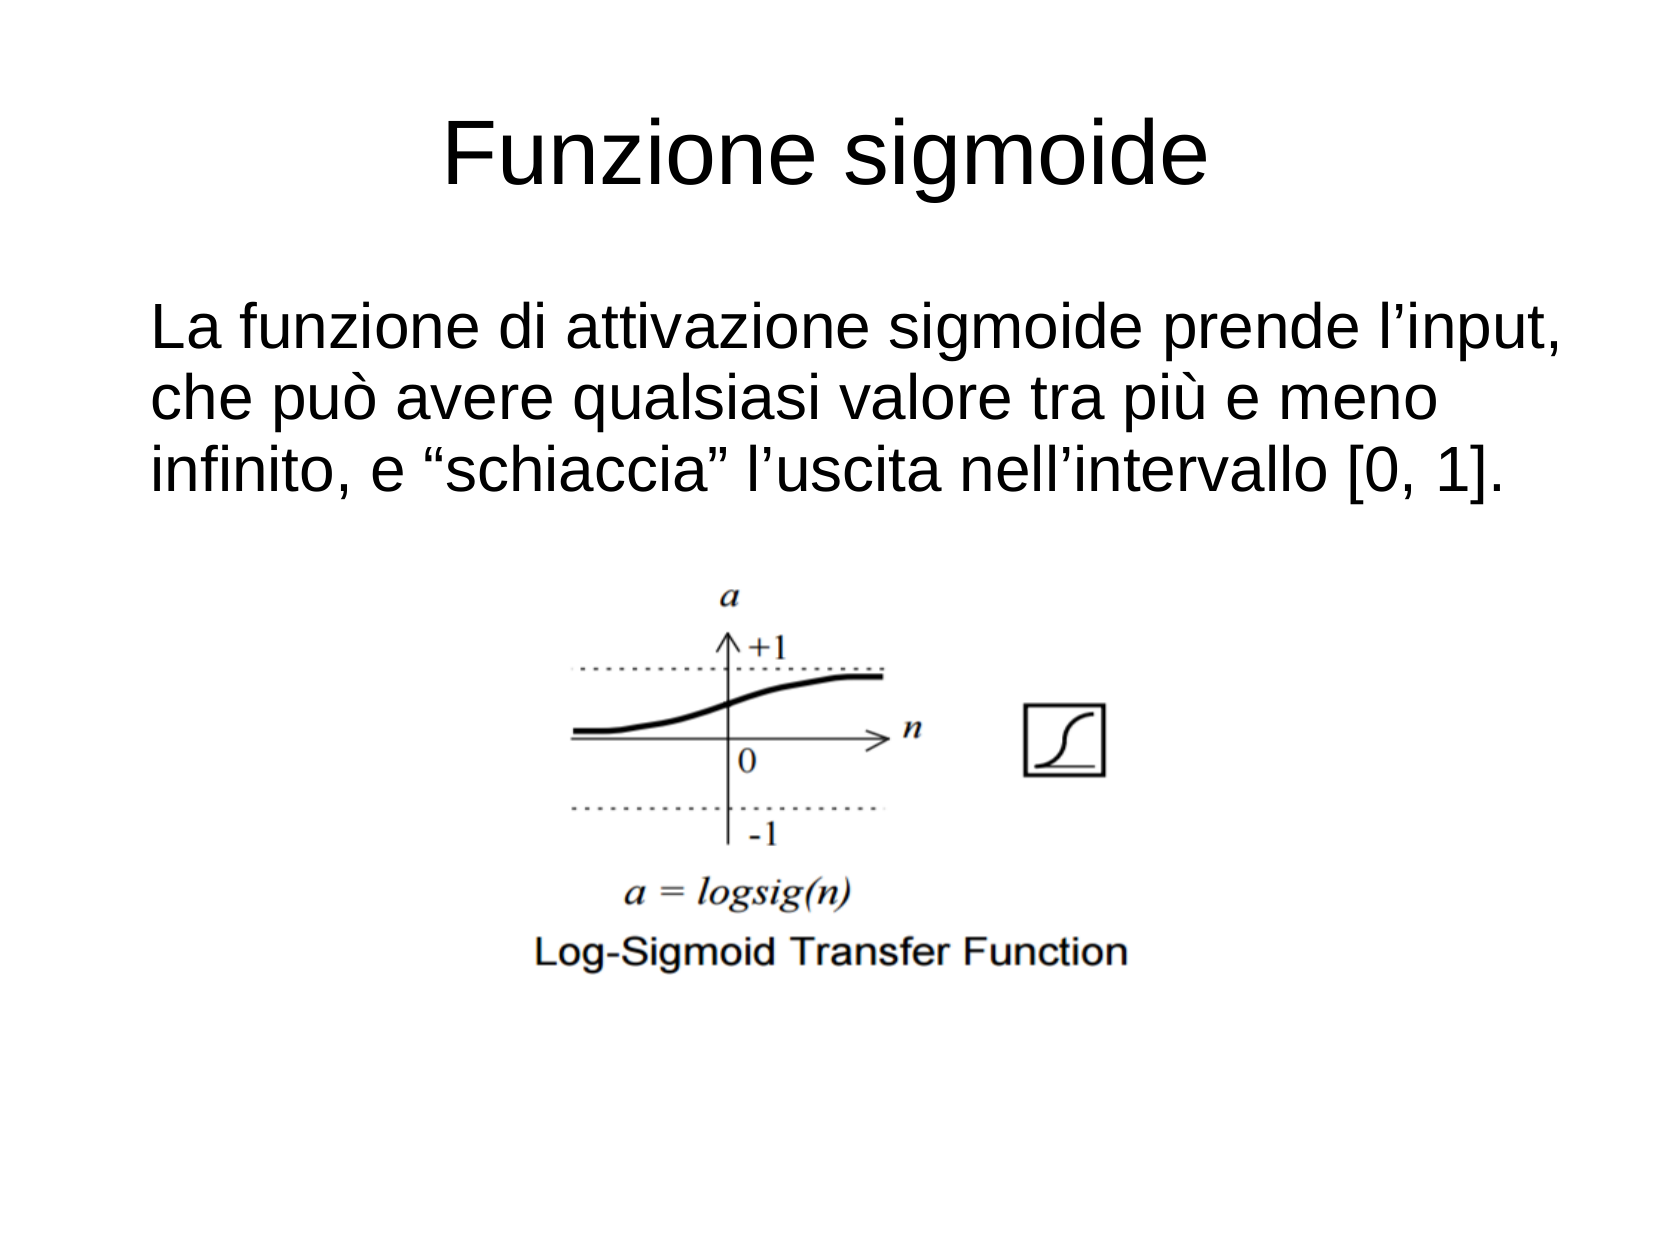

# Funzione sigmoide
La funzione di attivazione sigmoide prende l’input, che può avere qualsiasi valore tra più e meno infinito, e “schiaccia” l’uscita nell’intervallo [0, 1].